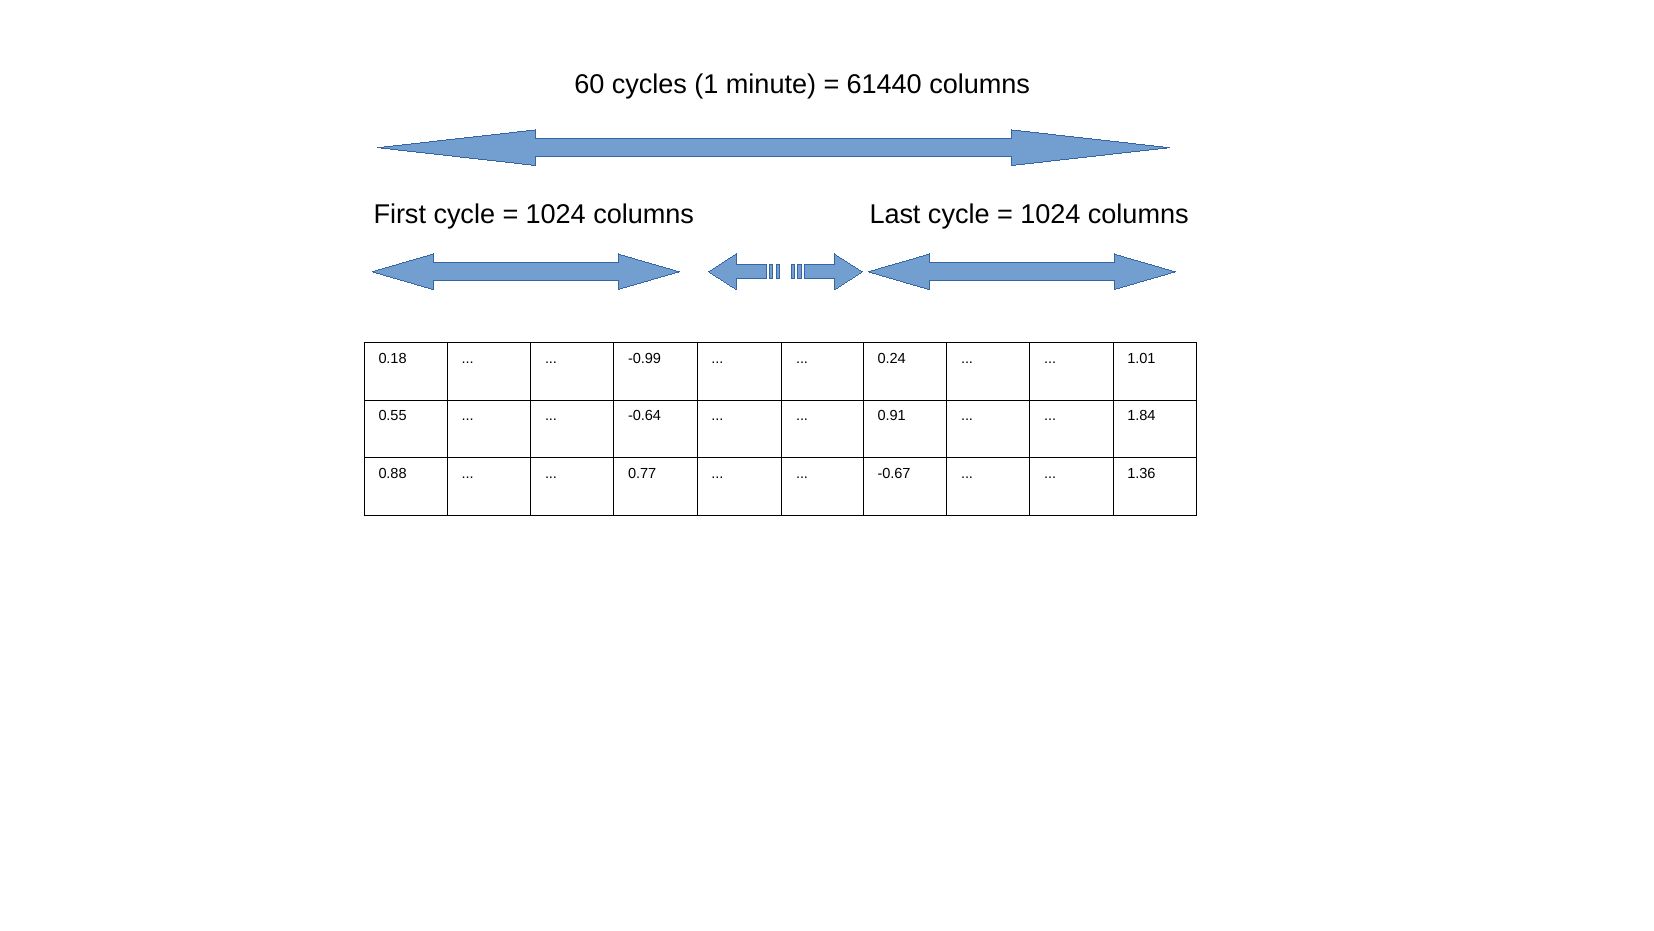

60 cycles (1 minute) = 61440 columns
First cycle = 1024 columns
Last cycle = 1024 columns
| 0.18 | ... | ... | -0.99 | ... | ... | 0.24 | ... | ... | 1.01 |
| --- | --- | --- | --- | --- | --- | --- | --- | --- | --- |
| 0.55 | ... | ... | -0.64 | ... | ... | 0.91 | ... | ... | 1.84 |
| 0.88 | ... | ... | 0.77 | ... | ... | -0.67 | ... | ... | 1.36 |